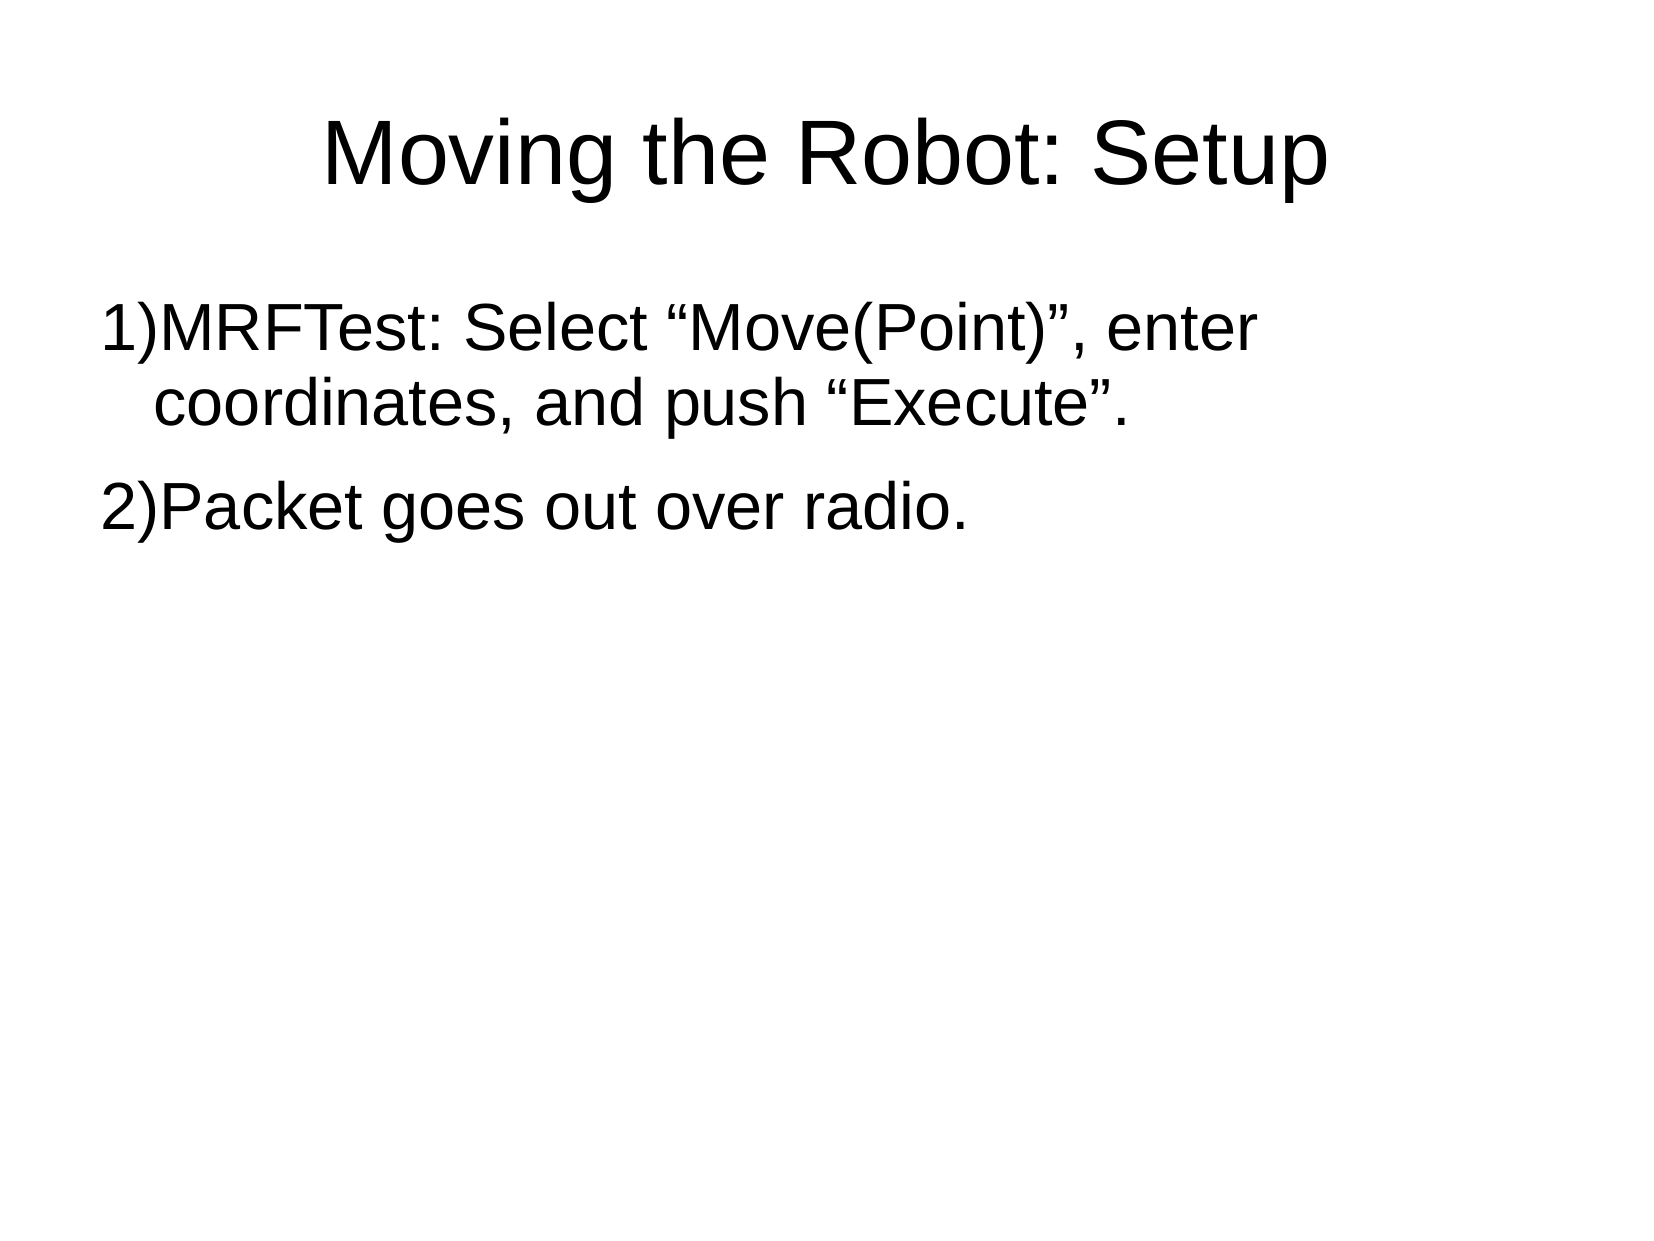

# Moving the Robot: Setup
MRFTest: Select “Move(Point)”, enter coordinates, and push “Execute”.
Packet goes out over radio.